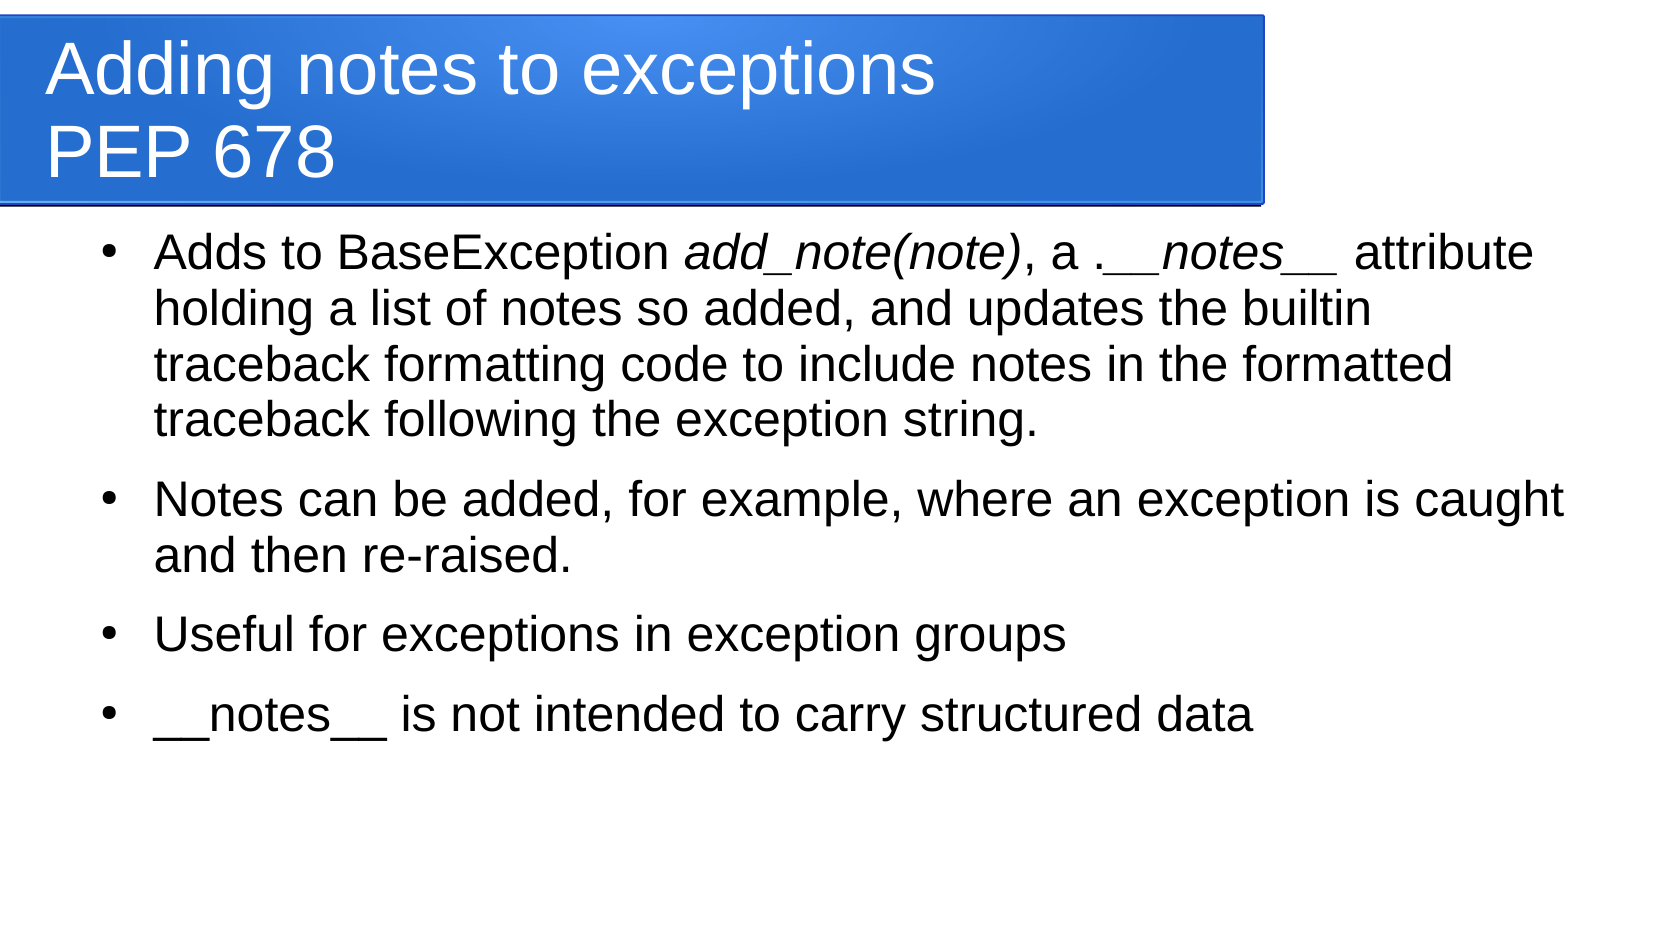

# Adding notes to exceptions PEP 678
Adds to BaseException add_note(note), a .__notes__ attribute holding a list of notes so added, and updates the builtin traceback formatting code to include notes in the formatted traceback following the exception string.
Notes can be added, for example, where an exception is caught and then re-raised.
Useful for exceptions in exception groups
__notes__ is not intended to carry structured data